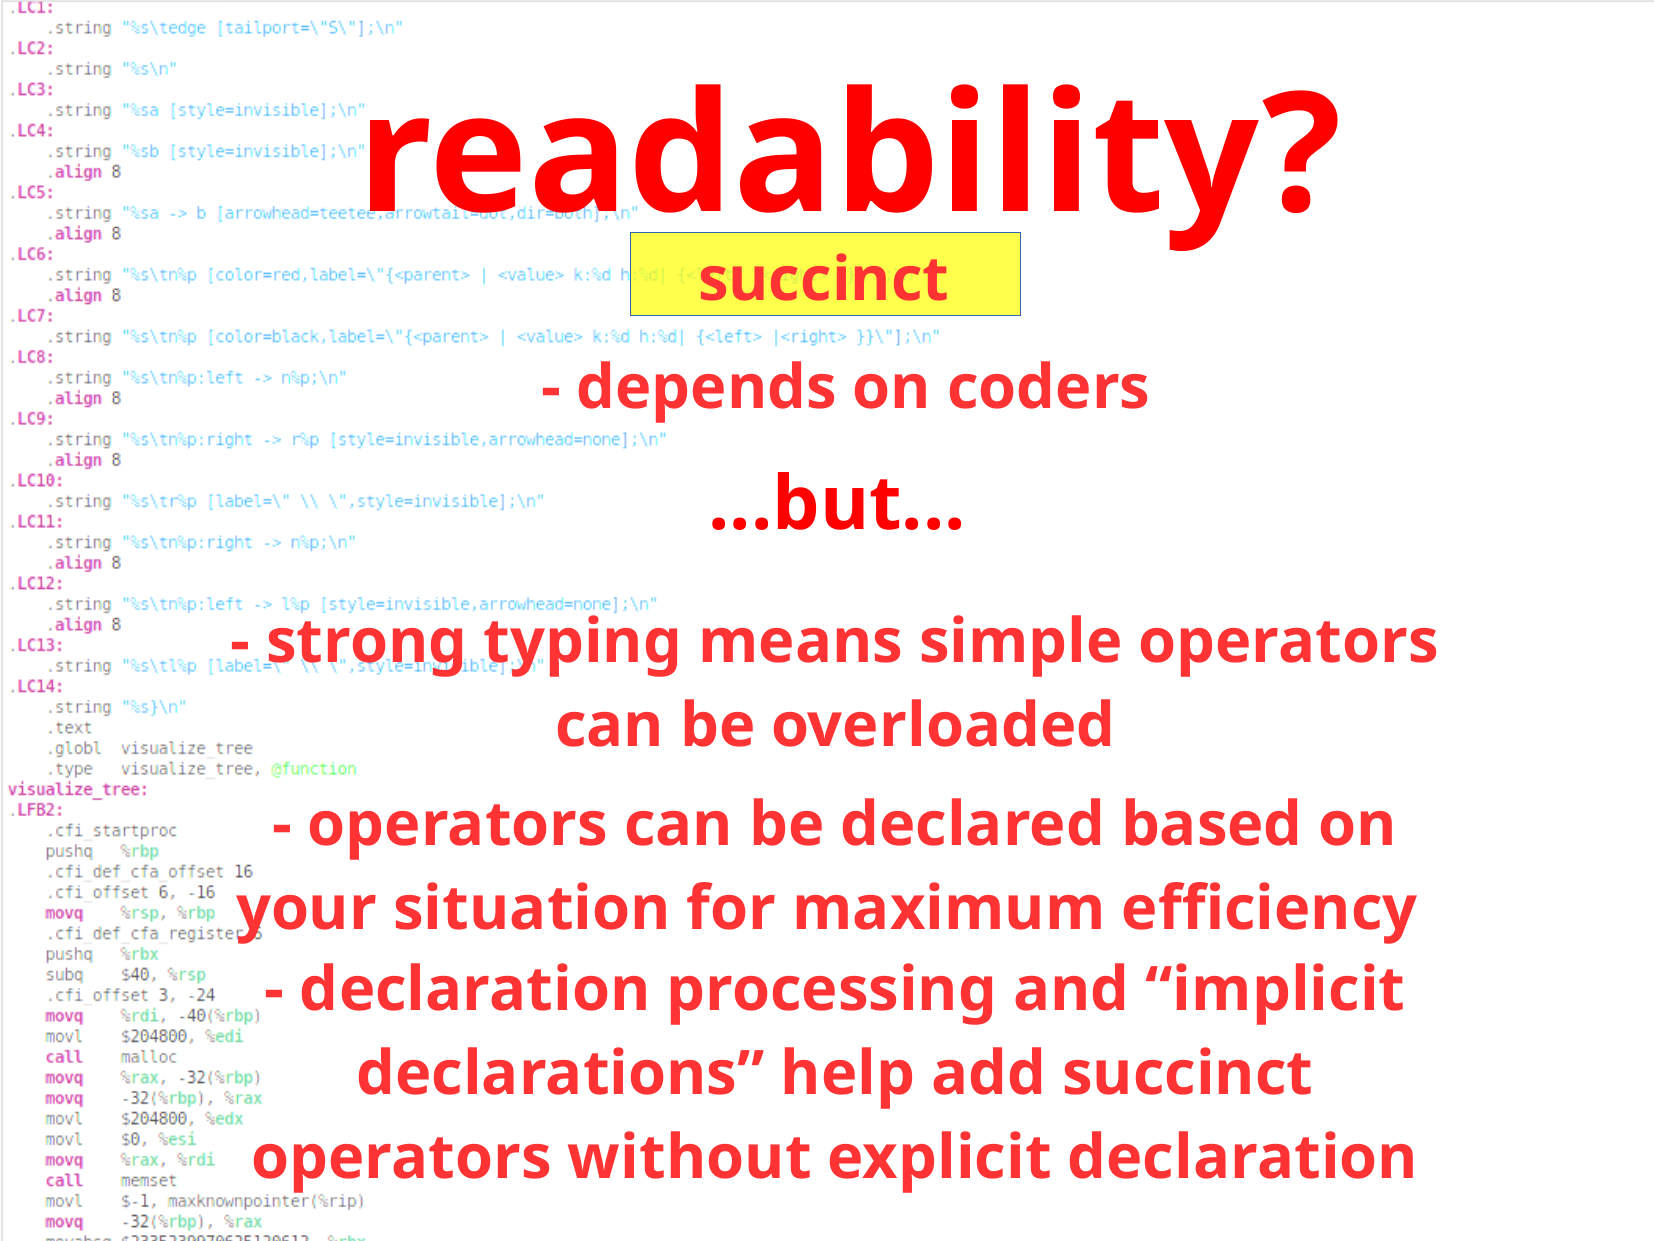

readability?
succinct
- depends on coders
...but...
- strong typing means simple operators can be overloaded
- operators can be declared based on your situation for maximum efficiency
- declaration processing and “implicit declarations” help add succinct operators without explicit declaration